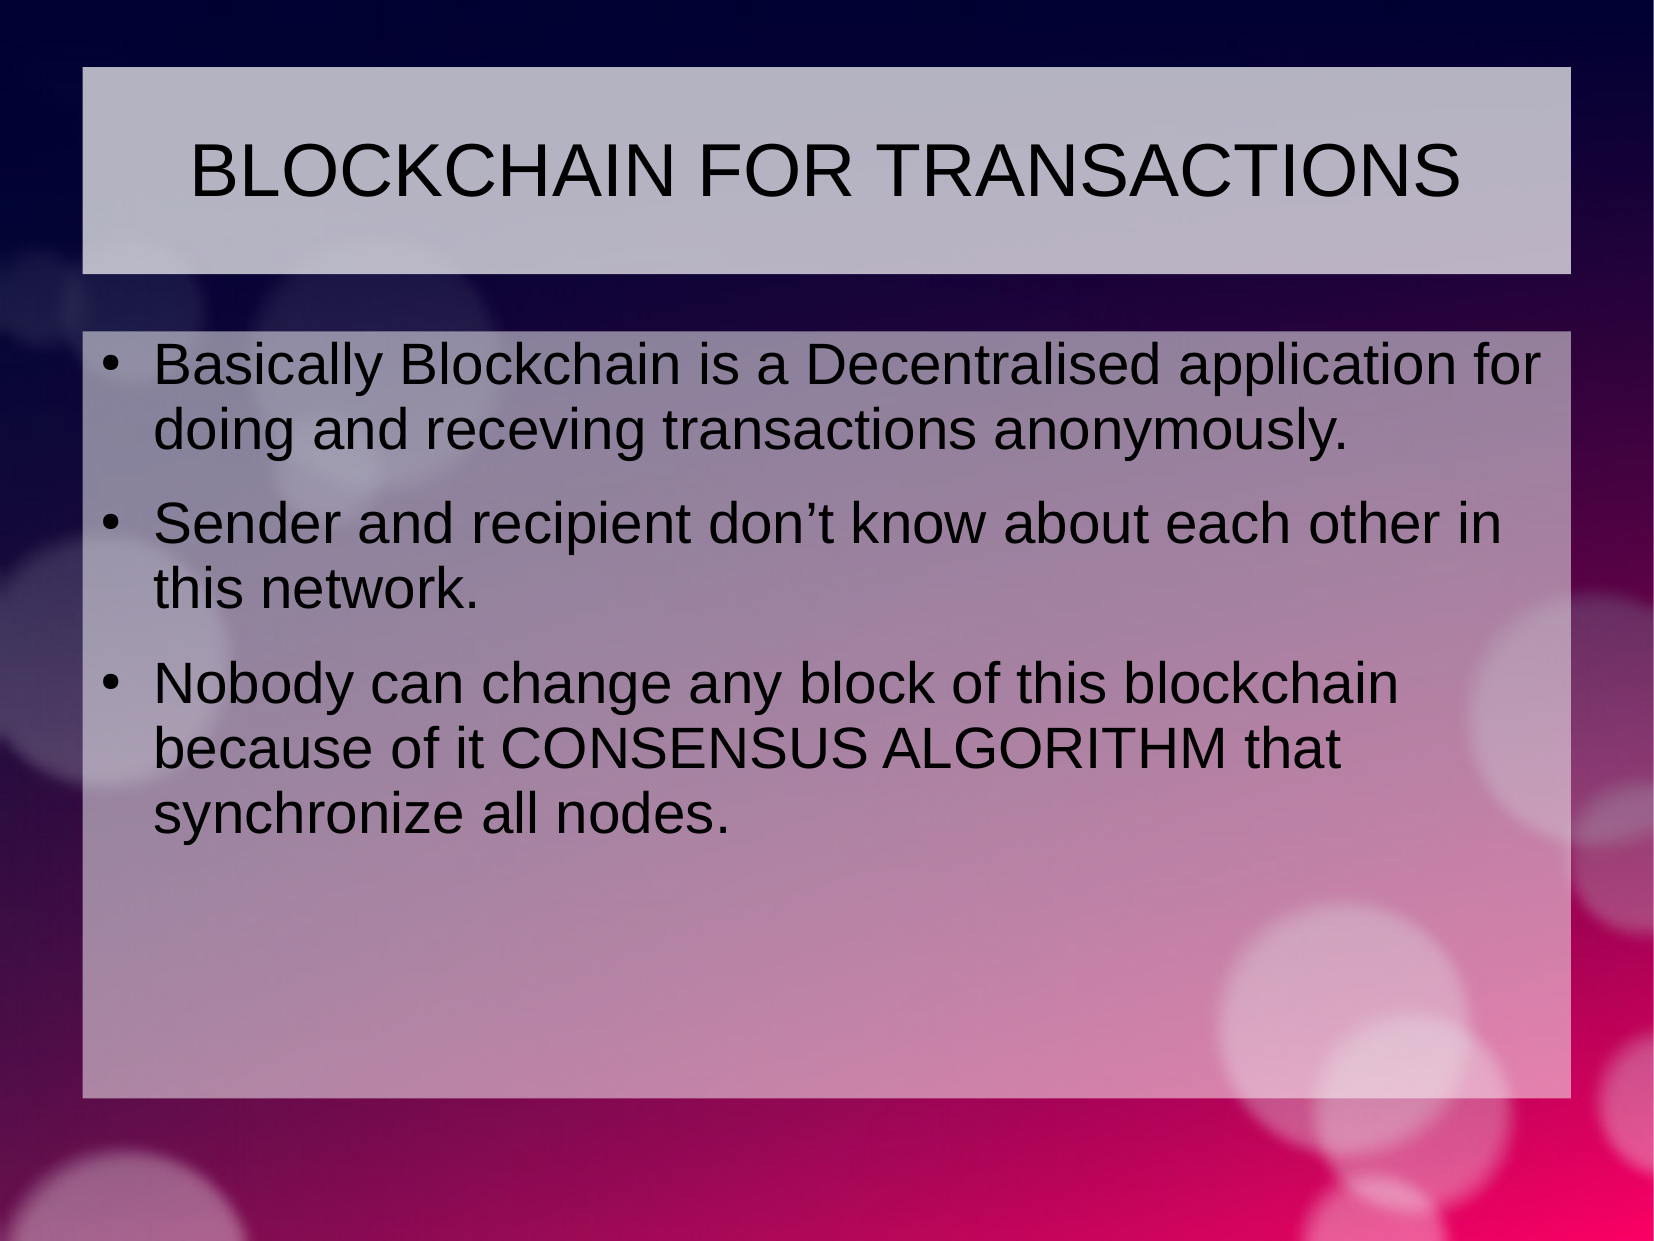

# BLOCKCHAIN FOR TRANSACTIONS
Basically Blockchain is a Decentralised application for doing and receving transactions anonymously.
Sender and recipient don’t know about each other in this network.
Nobody can change any block of this blockchain because of it CONSENSUS ALGORITHM that synchronize all nodes.